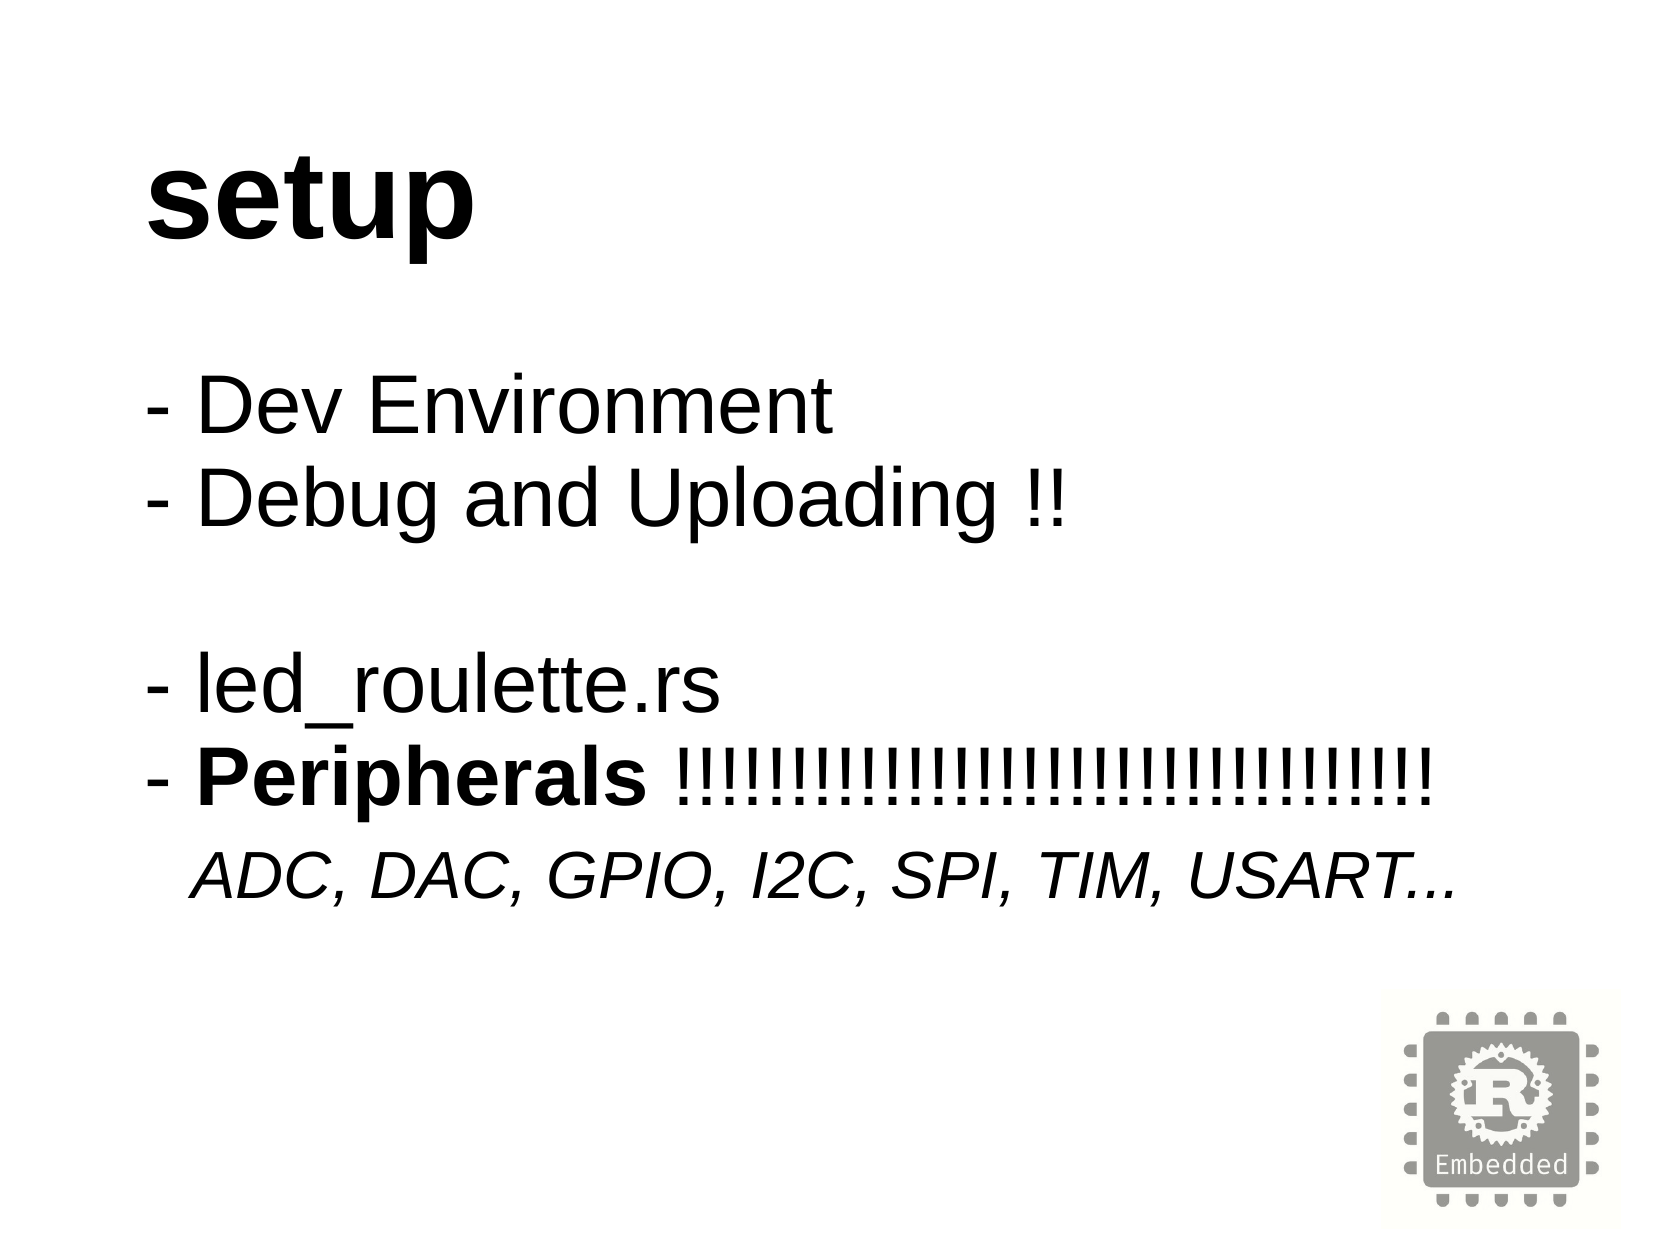

setup
- Dev Environment
- Debug and Uploading !!
- led_roulette.rs
- Peripherals !!!!!!!!!!!!!!!!!!!!!!!!!!!!!!!!! ADC, DAC, GPIO, I2C, SPI, TIM, USART...